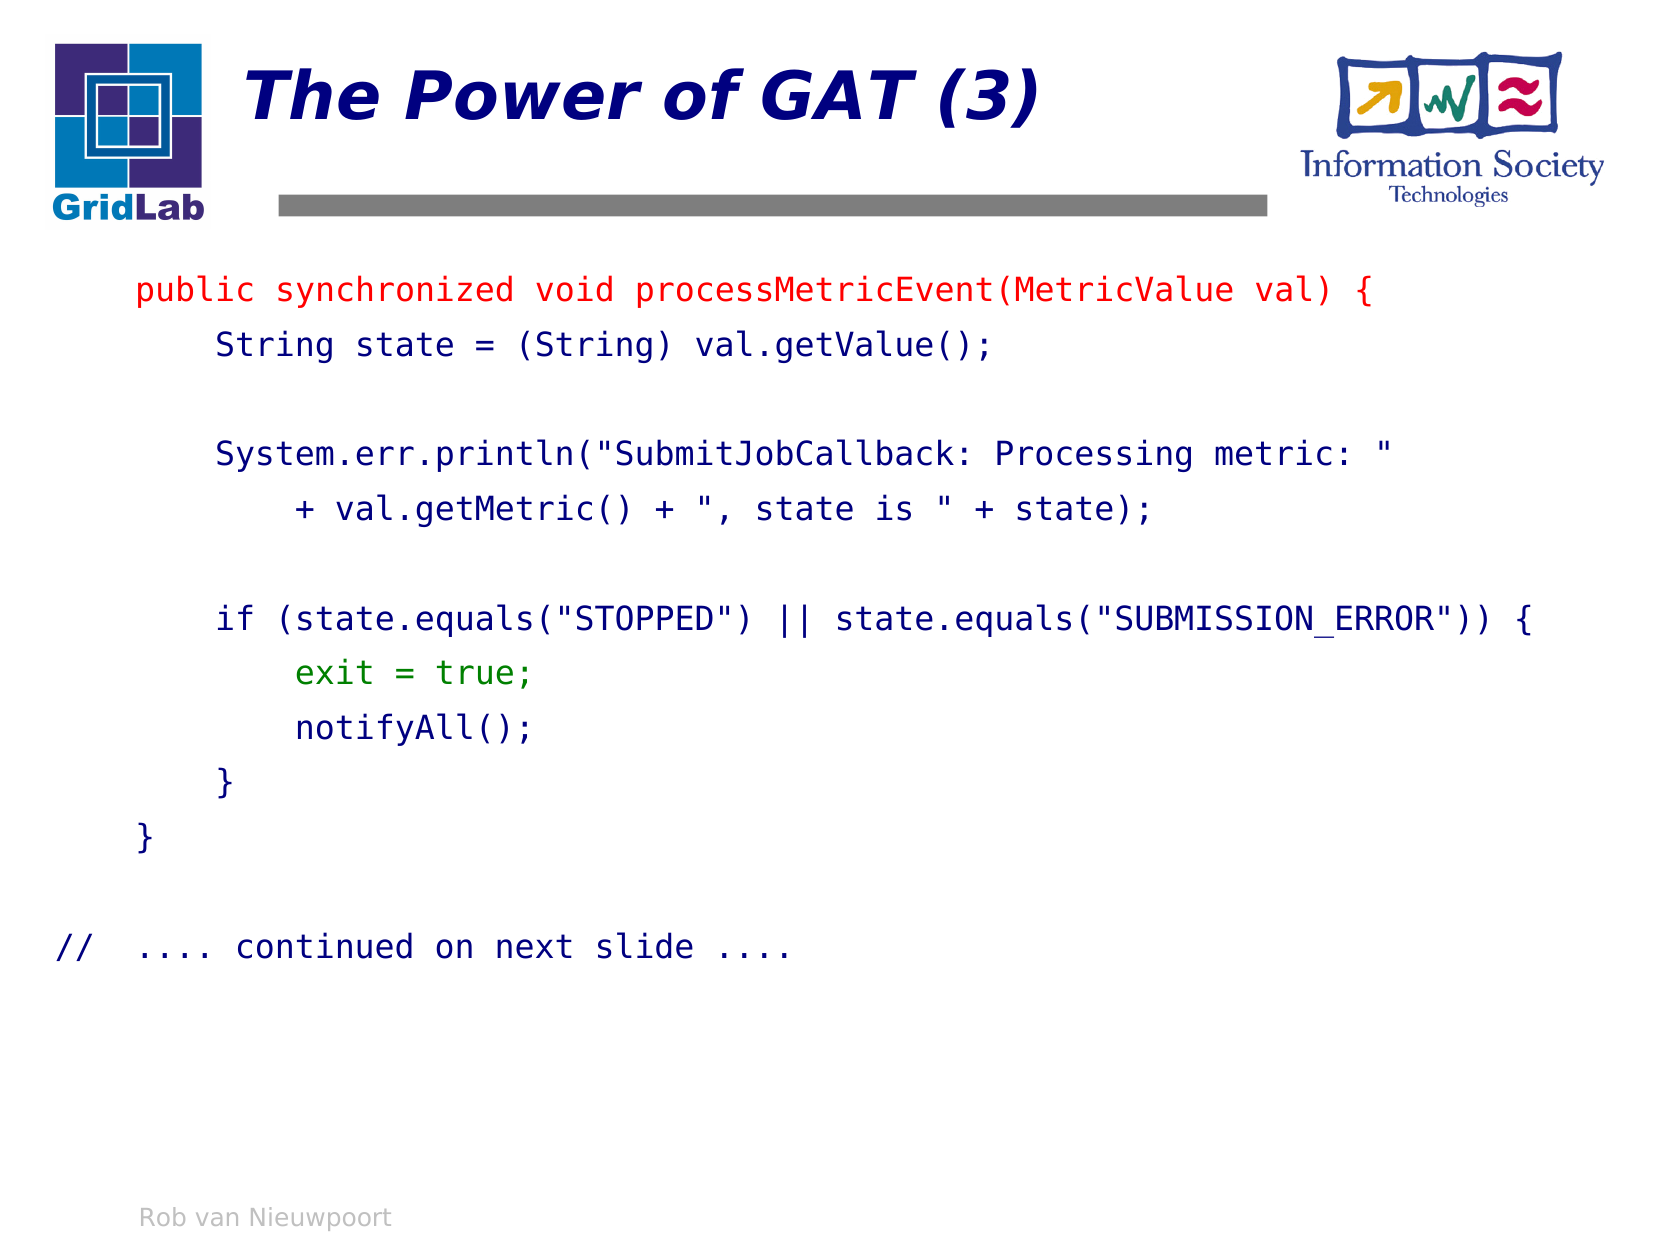

# The Power of GAT (3)
 public synchronized void processMetricEvent(MetricValue val) {
 String state = (String) val.getValue();
 System.err.println("SubmitJobCallback: Processing metric: "
 + val.getMetric() + ", state is " + state);
 if (state.equals("STOPPED") || state.equals("SUBMISSION_ERROR")) {
 exit = true;
 notifyAll();
 }
 }
// .... continued on next slide ....